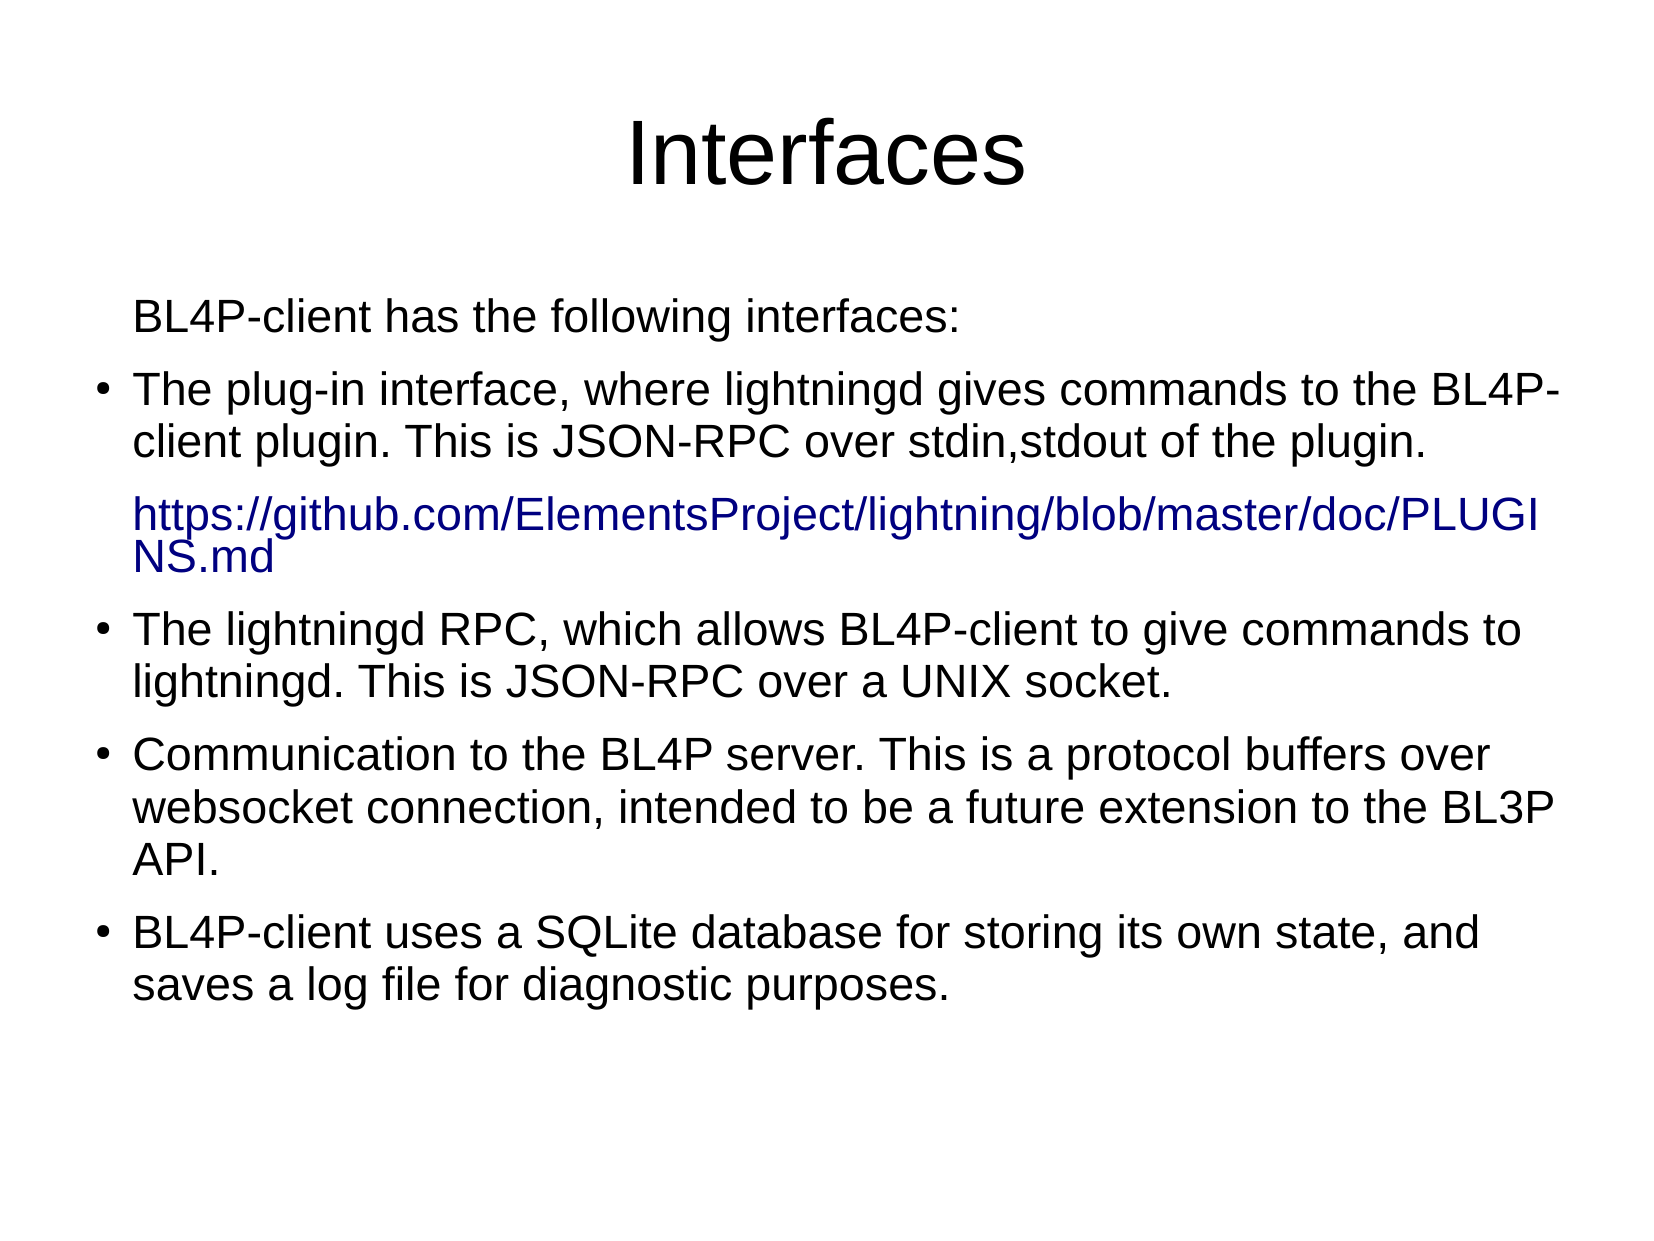

# Interfaces
BL4P-client has the following interfaces:
The plug-in interface, where lightningd gives commands to the BL4P-client plugin. This is JSON-RPC over stdin,stdout of the plugin.
https://github.com/ElementsProject/lightning/blob/master/doc/PLUGINS.md
The lightningd RPC, which allows BL4P-client to give commands to lightningd. This is JSON-RPC over a UNIX socket.
Communication to the BL4P server. This is a protocol buffers over websocket connection, intended to be a future extension to the BL3P API.
BL4P-client uses a SQLite database for storing its own state, and saves a log file for diagnostic purposes.